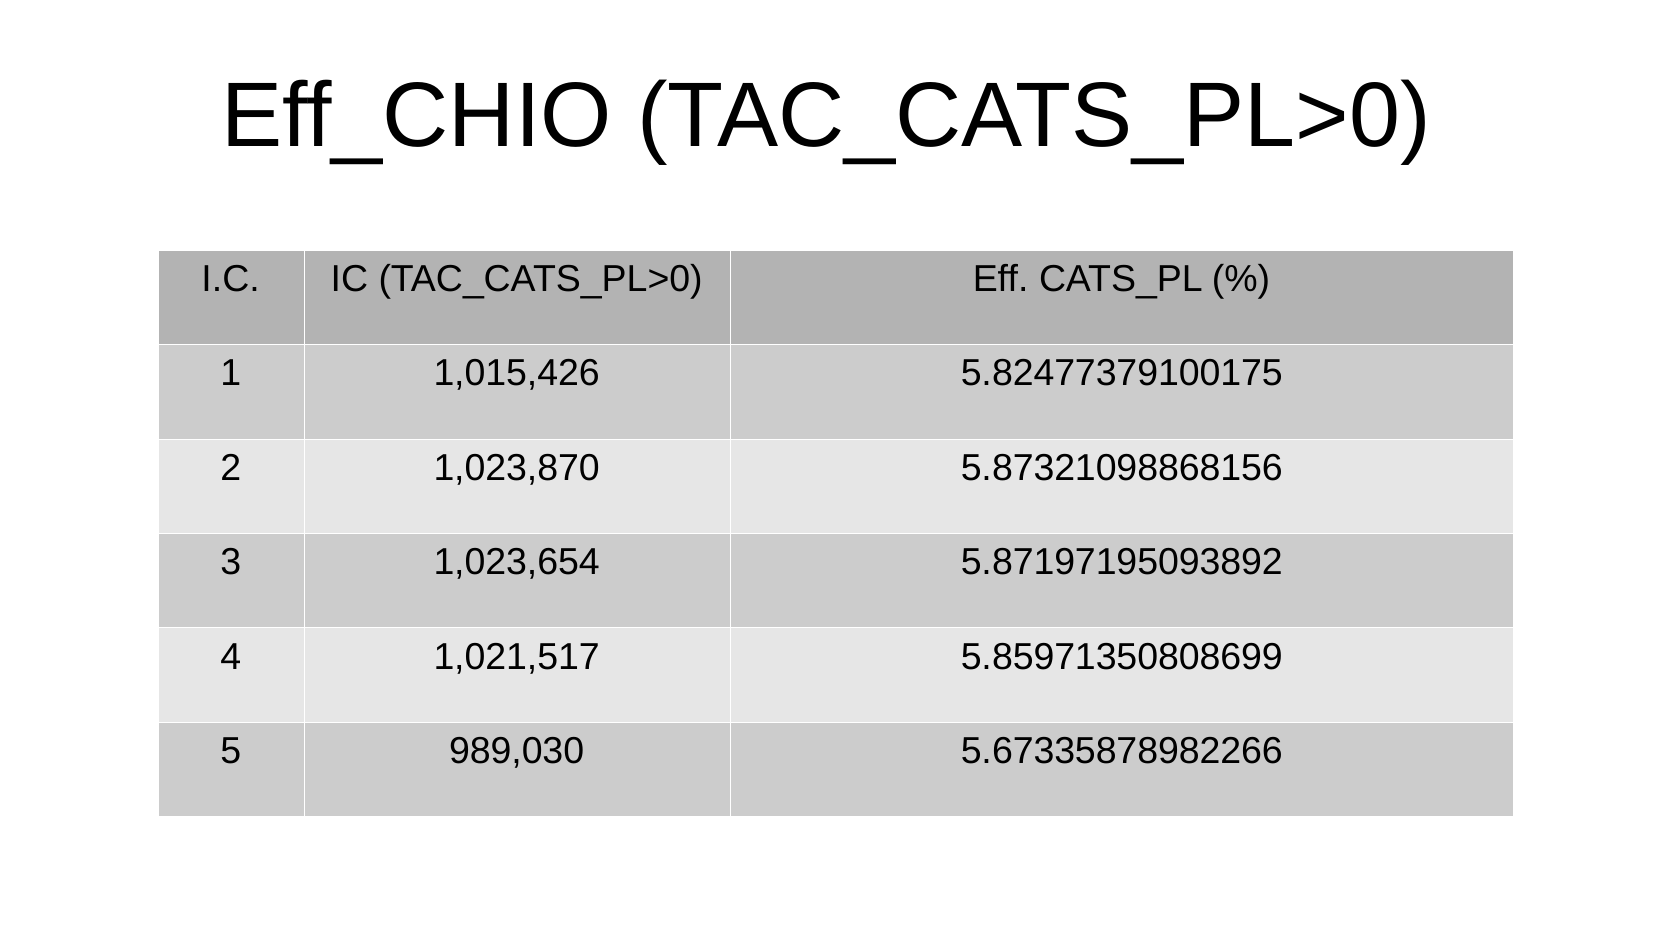

# Eff_CHIO (TAC_CATS_PL>0)
| I.C. | IC (TAC\_CATS\_PL>0) | Eff. CATS\_PL (%) |
| --- | --- | --- |
| 1 | 1,015,426 | 5.82477379100175 |
| 2 | 1,023,870 | 5.87321098868156 |
| 3 | 1,023,654 | 5.87197195093892 |
| 4 | 1,021,517 | 5.85971350808699 |
| 5 | 989,030 | 5.67335878982266 |